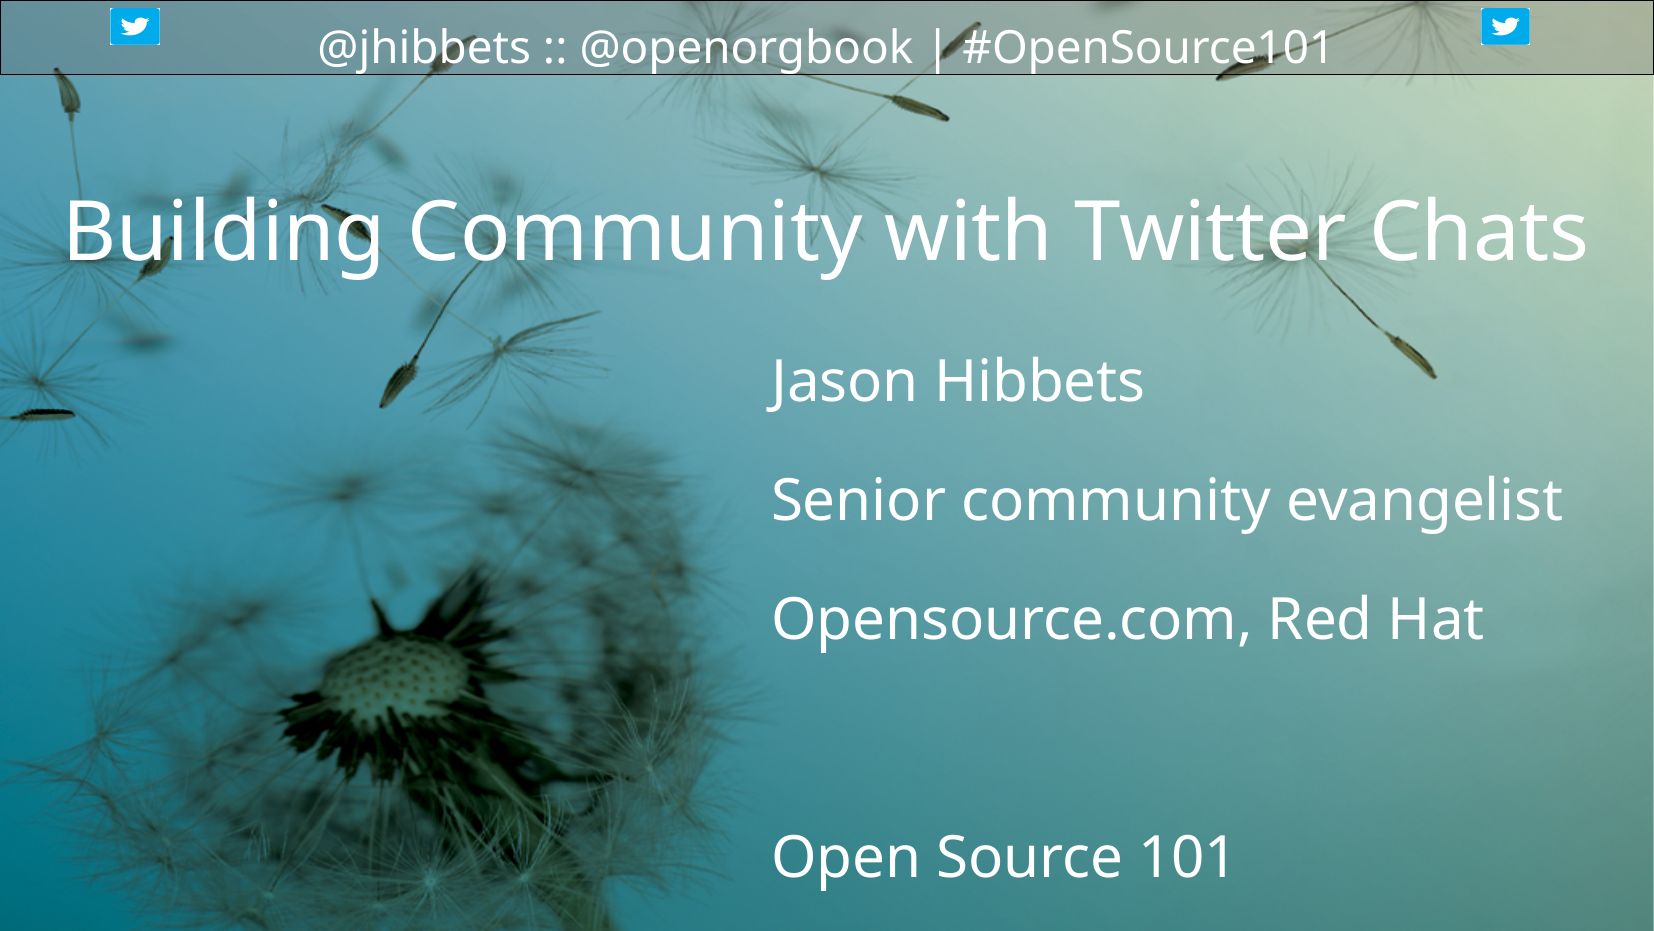

Building Community with Twitter Chats
Jason Hibbets
Senior community evangelist
Opensource.com, Red Hat
Open Source 101
February 2017